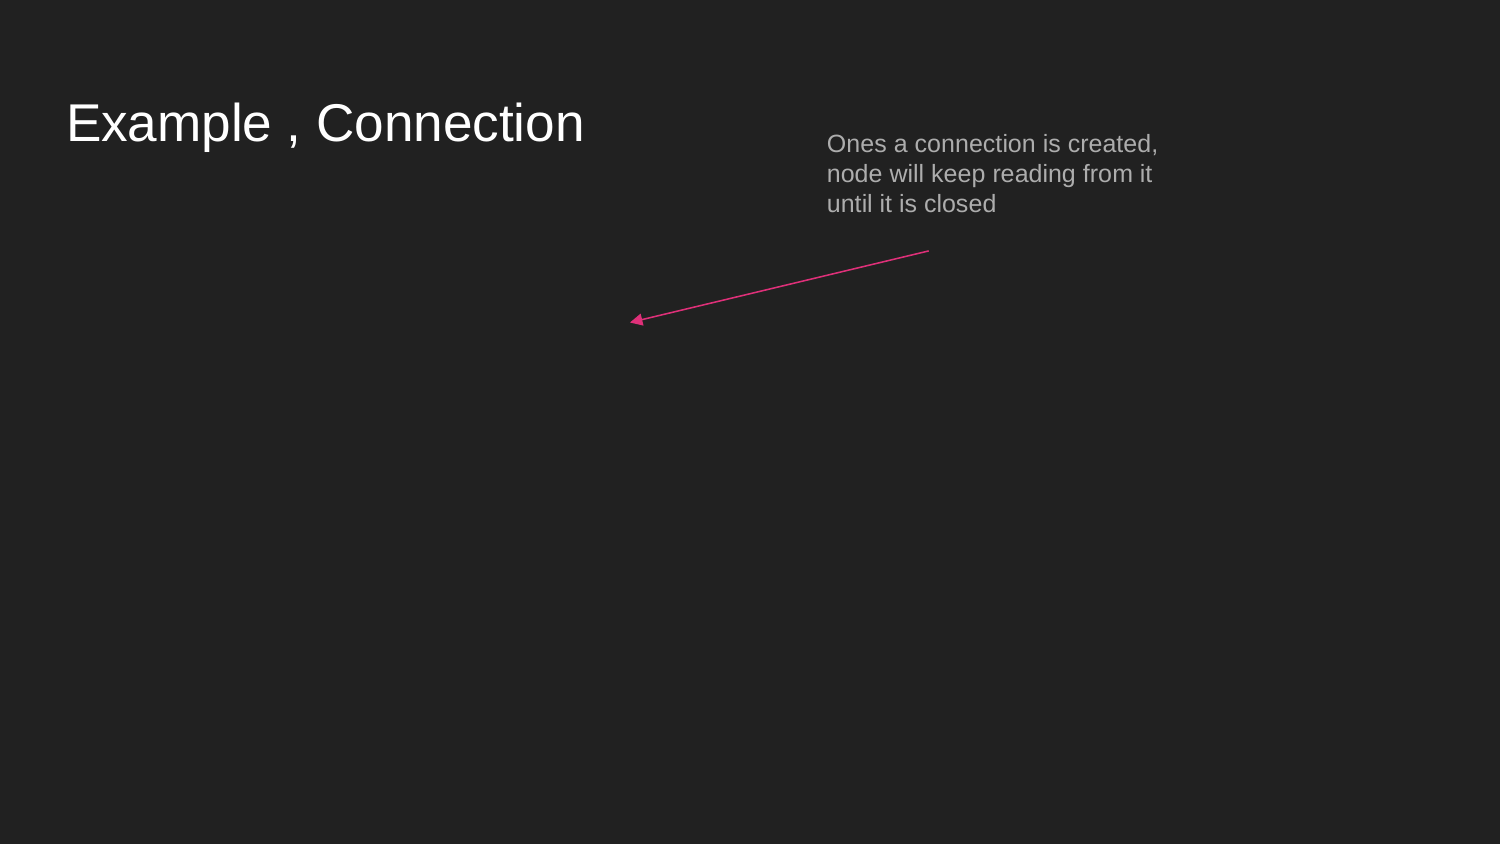

# Example , Connection
Ones a connection is created, node will keep reading from it until it is closed